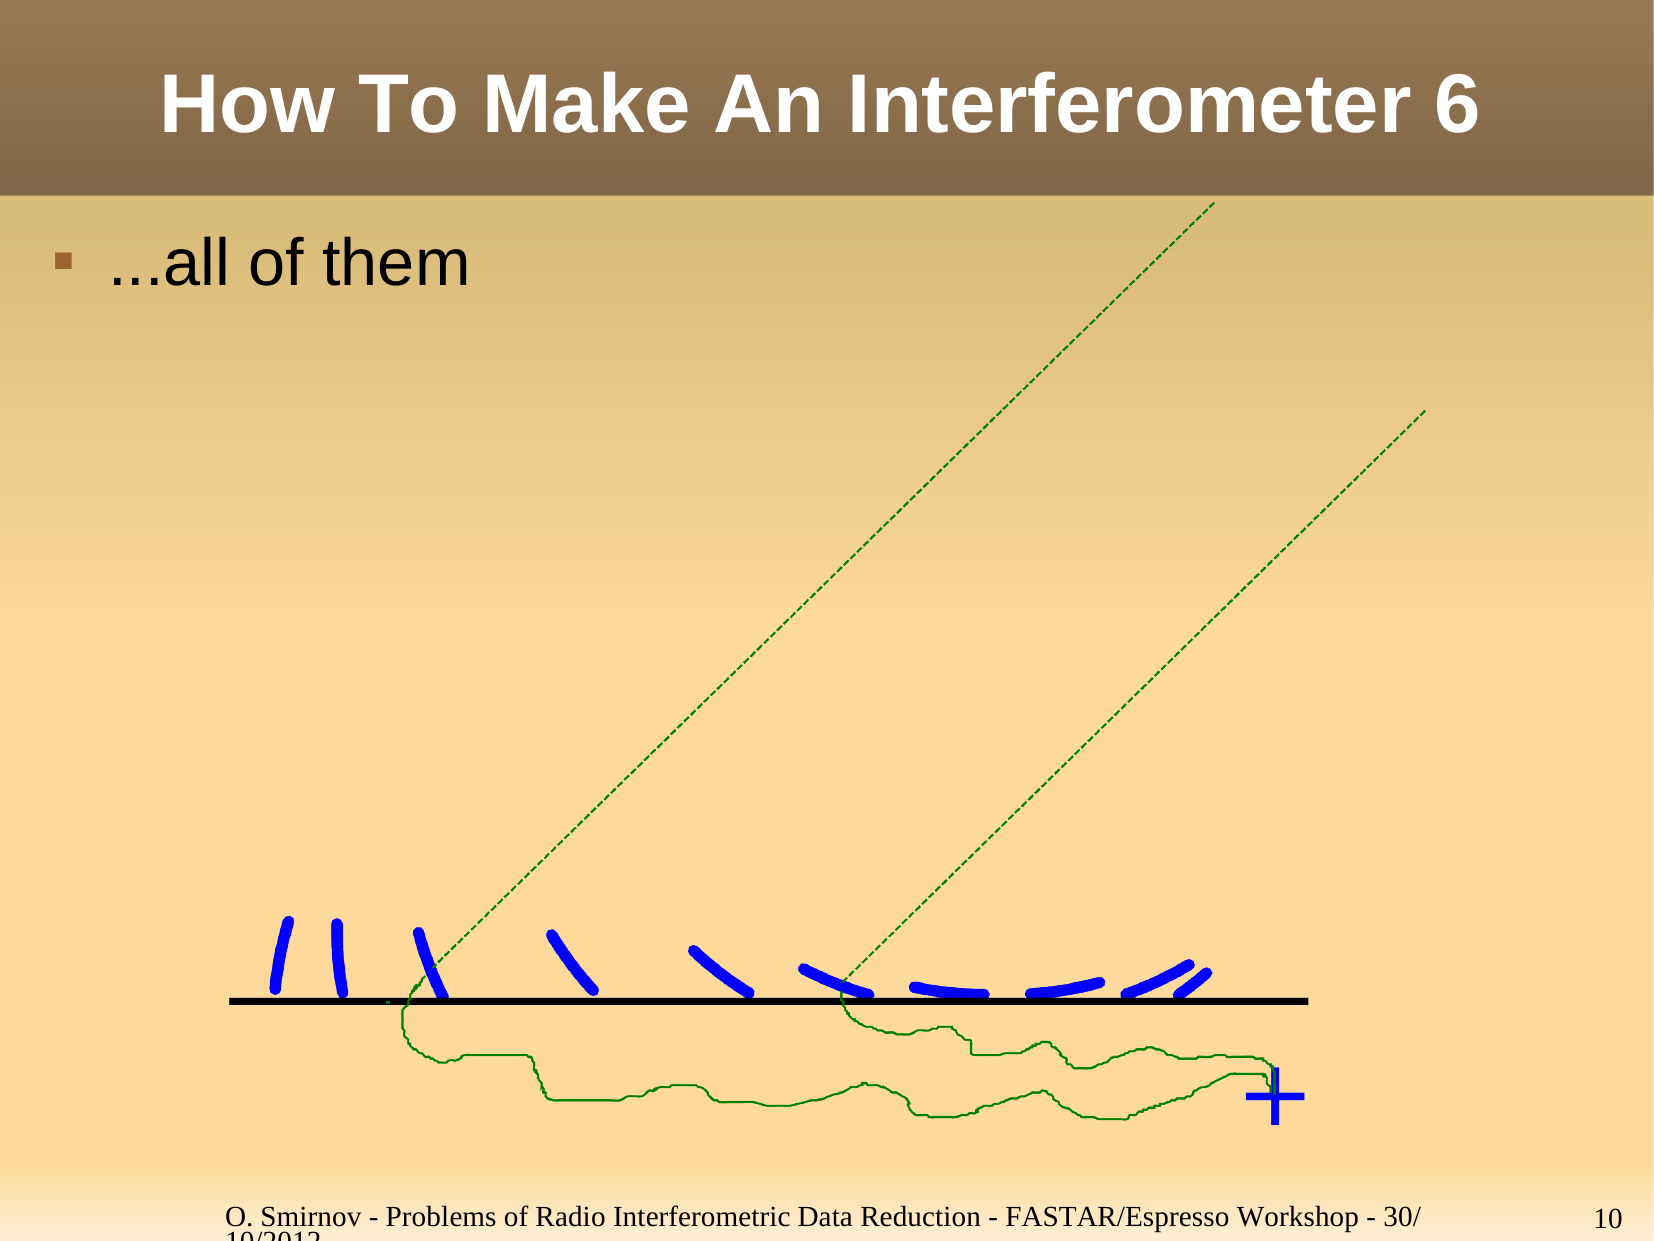

# How To Make An Interferometer 6
...all of them
O. Smirnov - Problems of Radio Interferometric Data Reduction - FASTAR/Espresso Workshop - 30/10/2012
10